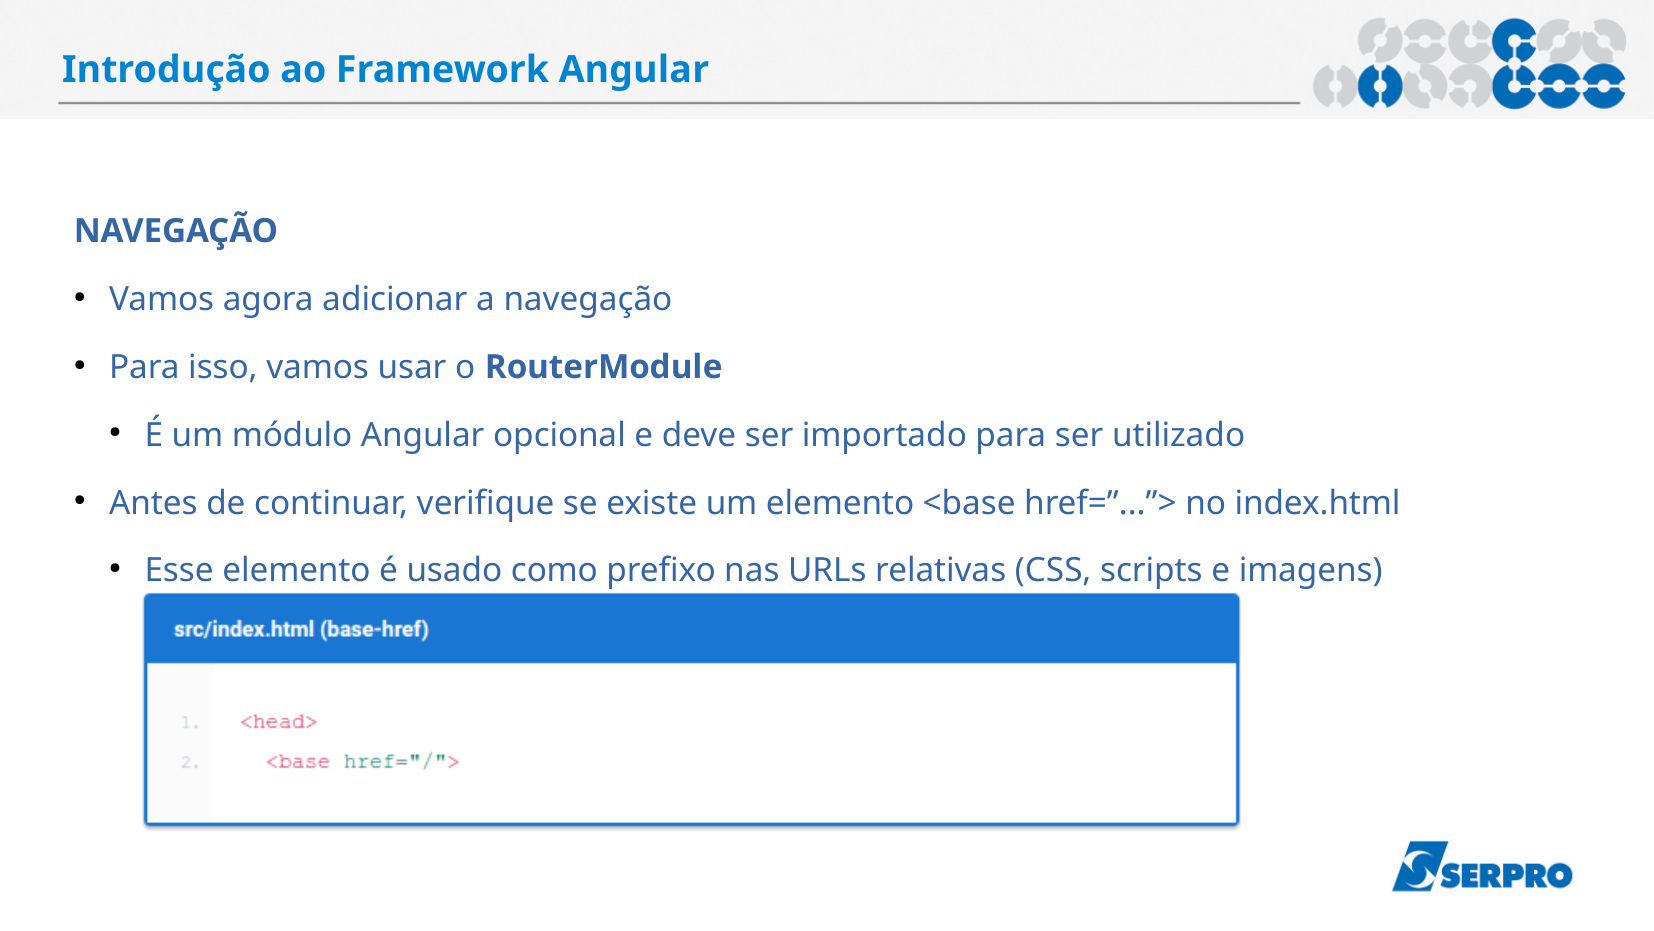

Introdução ao Framework Angular
NAVEGAÇÃO
Vamos agora adicionar a navegação
Para isso, vamos usar o RouterModule
É um módulo Angular opcional e deve ser importado para ser utilizado
Antes de continuar, verifique se existe um elemento <base href=”...”> no index.html
Esse elemento é usado como prefixo nas URLs relativas (CSS, scripts e imagens)